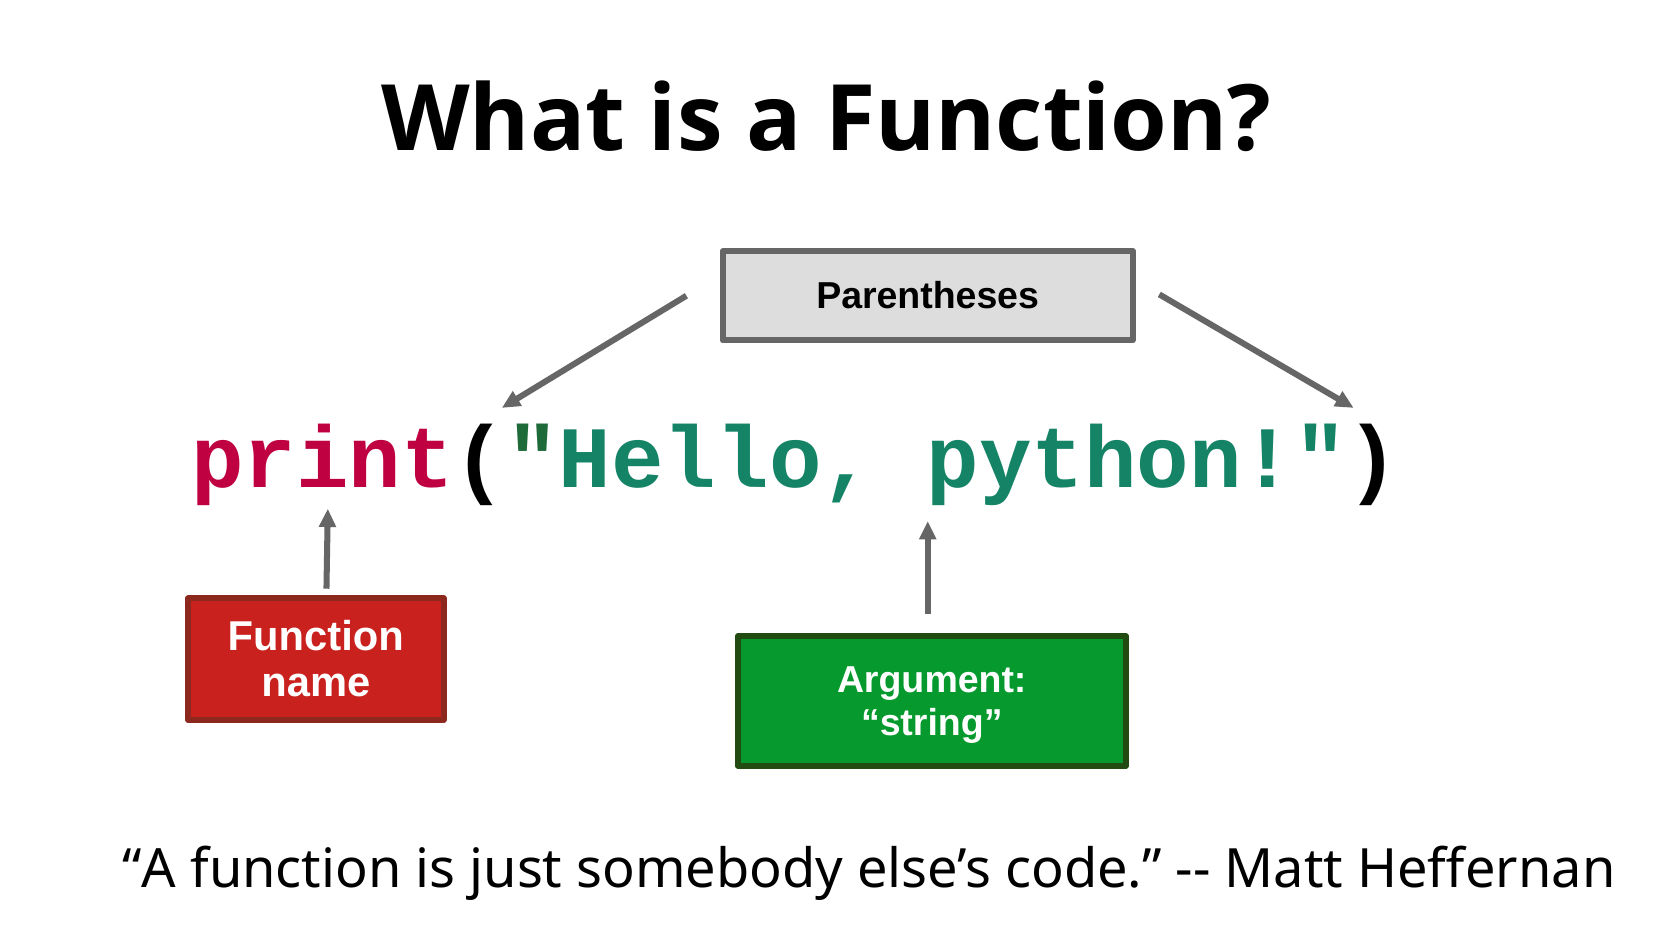

# What is a Function?
Parentheses
print("Hello, python!")
Function
name
Argument:
“string”
“A function is just somebody else’s code.” -- Matt Heffernan